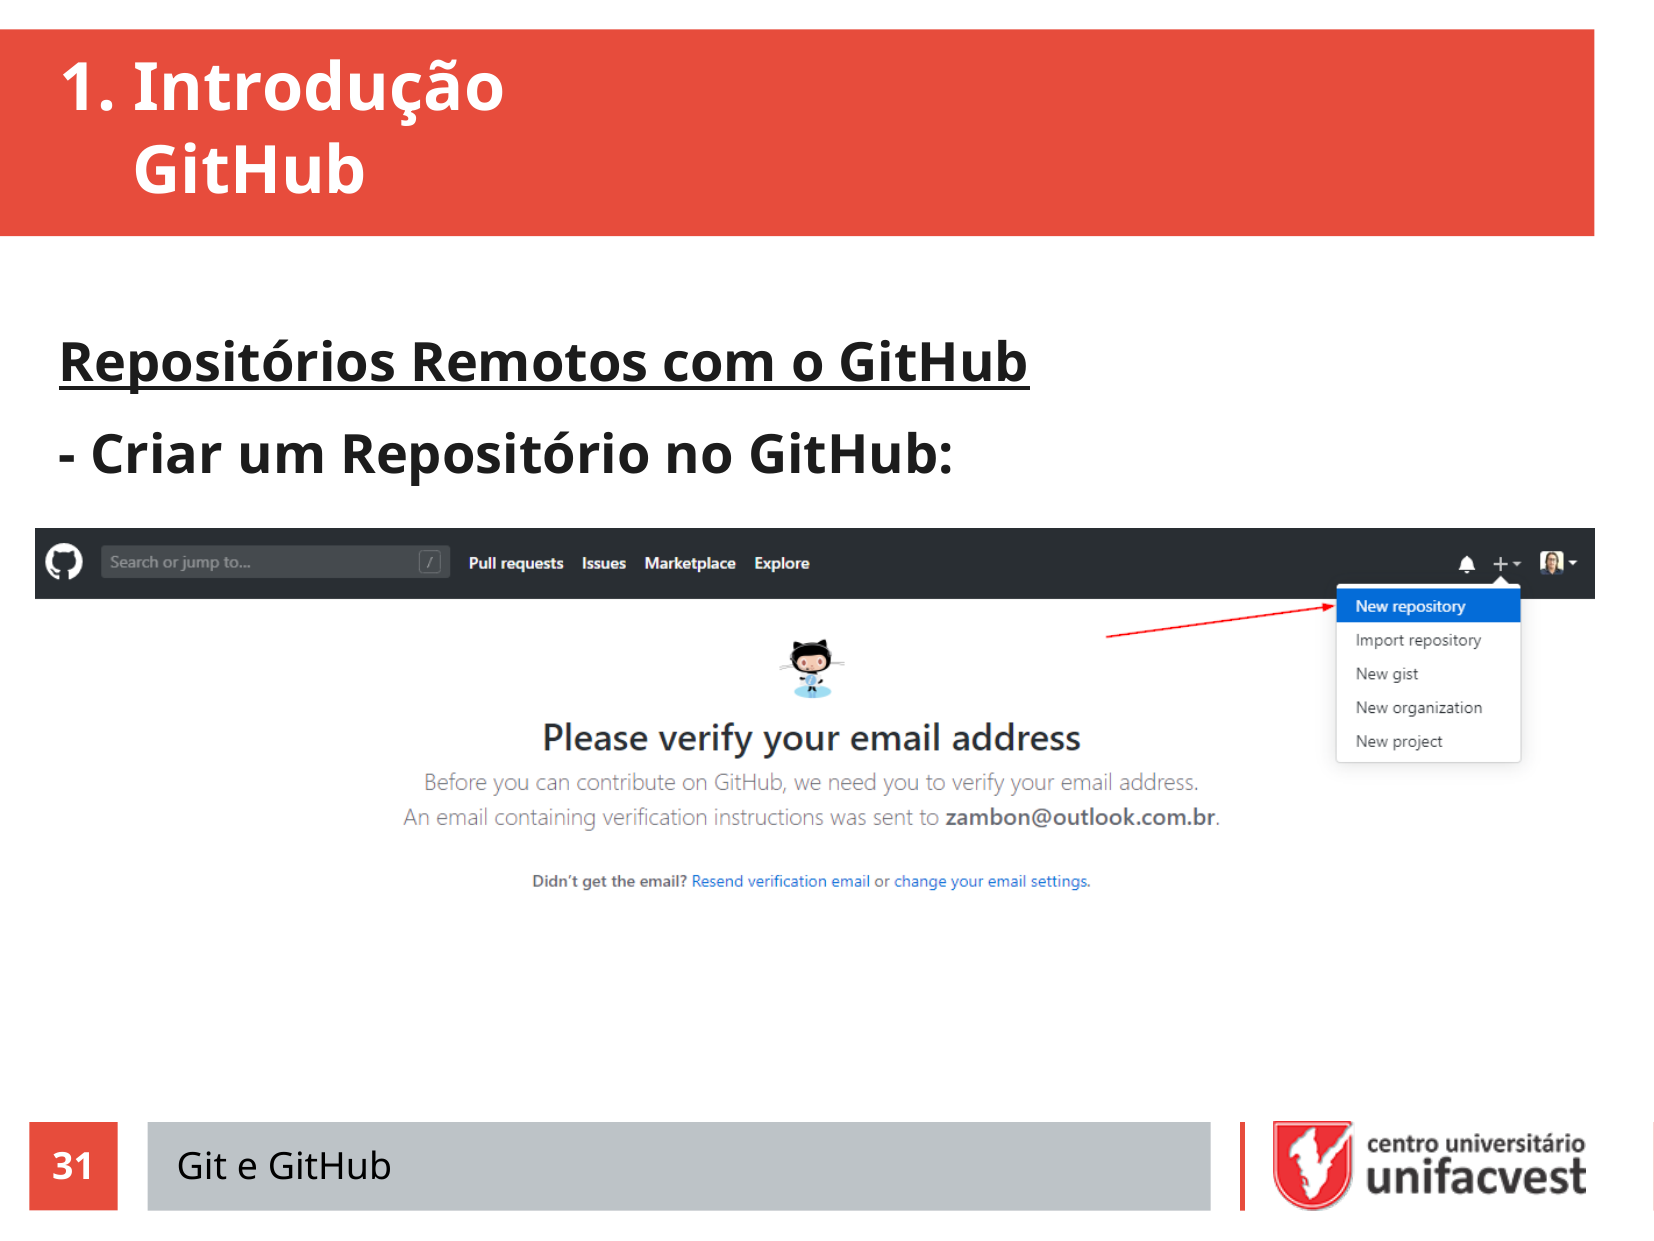

# 1. Introdução GitHub
Repositórios Remotos com o GitHub
- Criar um Repositório no GitHub:
31
Git e GitHub